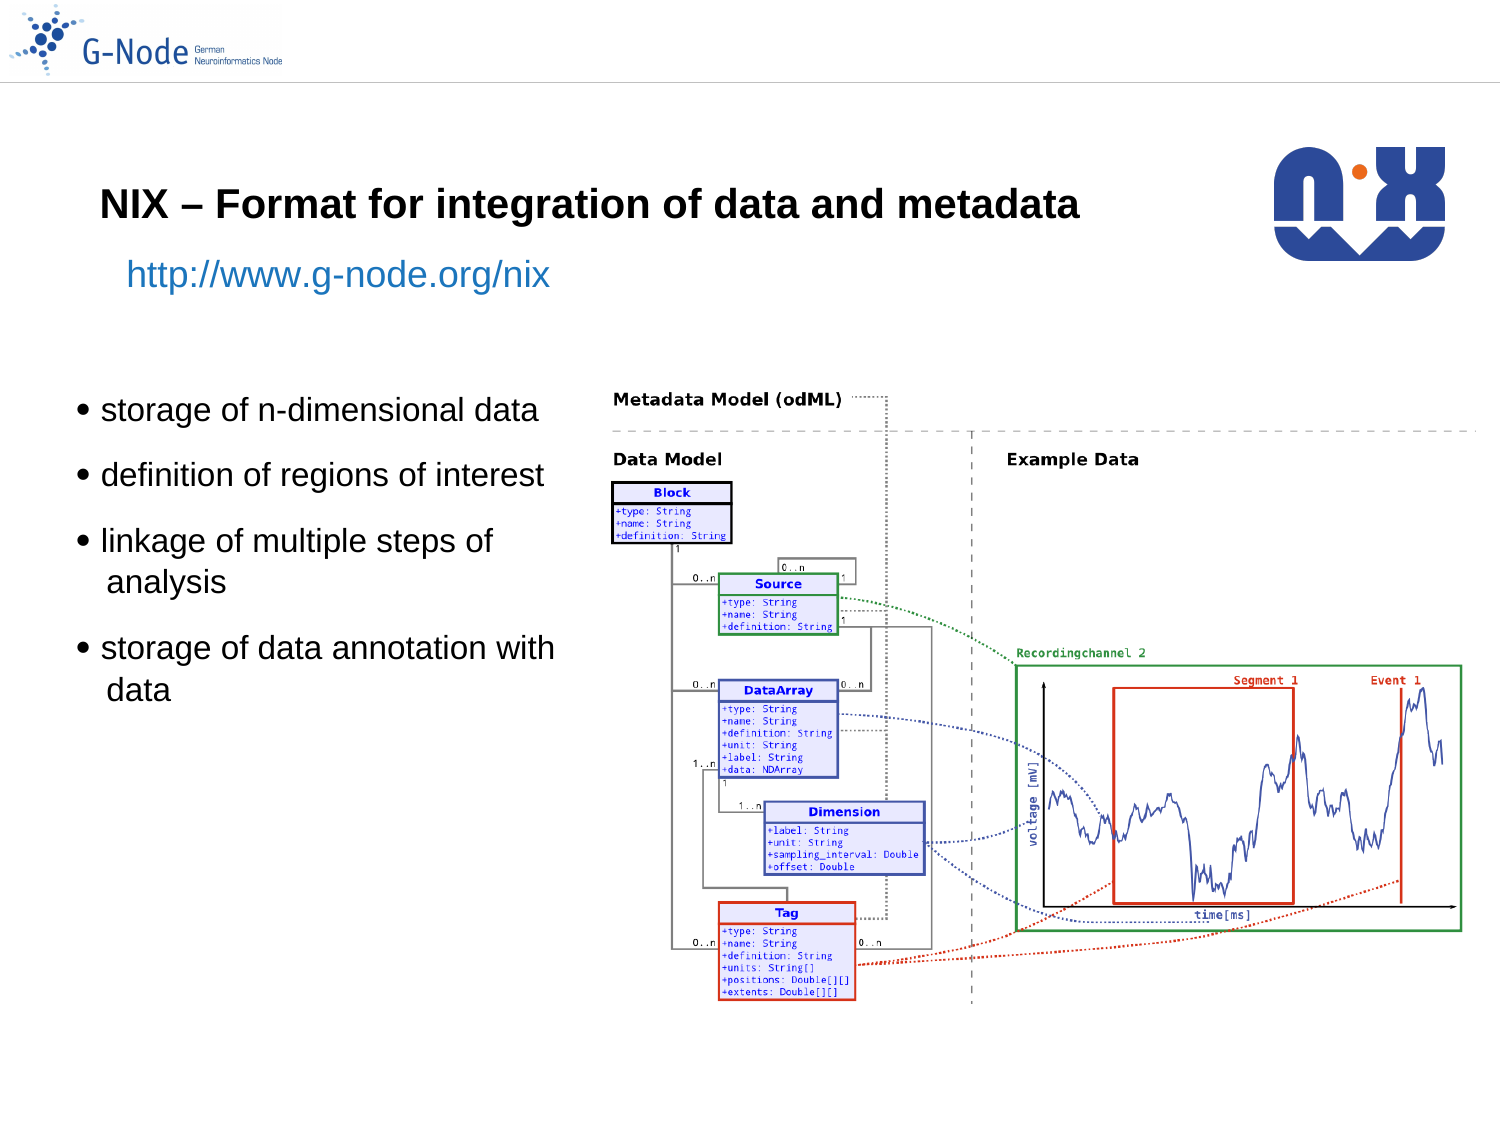

NIX – Format for integration of data and metadata
http://www.g-node.org/nix
  storage of n-dimensional data
  definition of regions of interest
  linkage of multiple steps of analysis
  storage of data annotation with
data